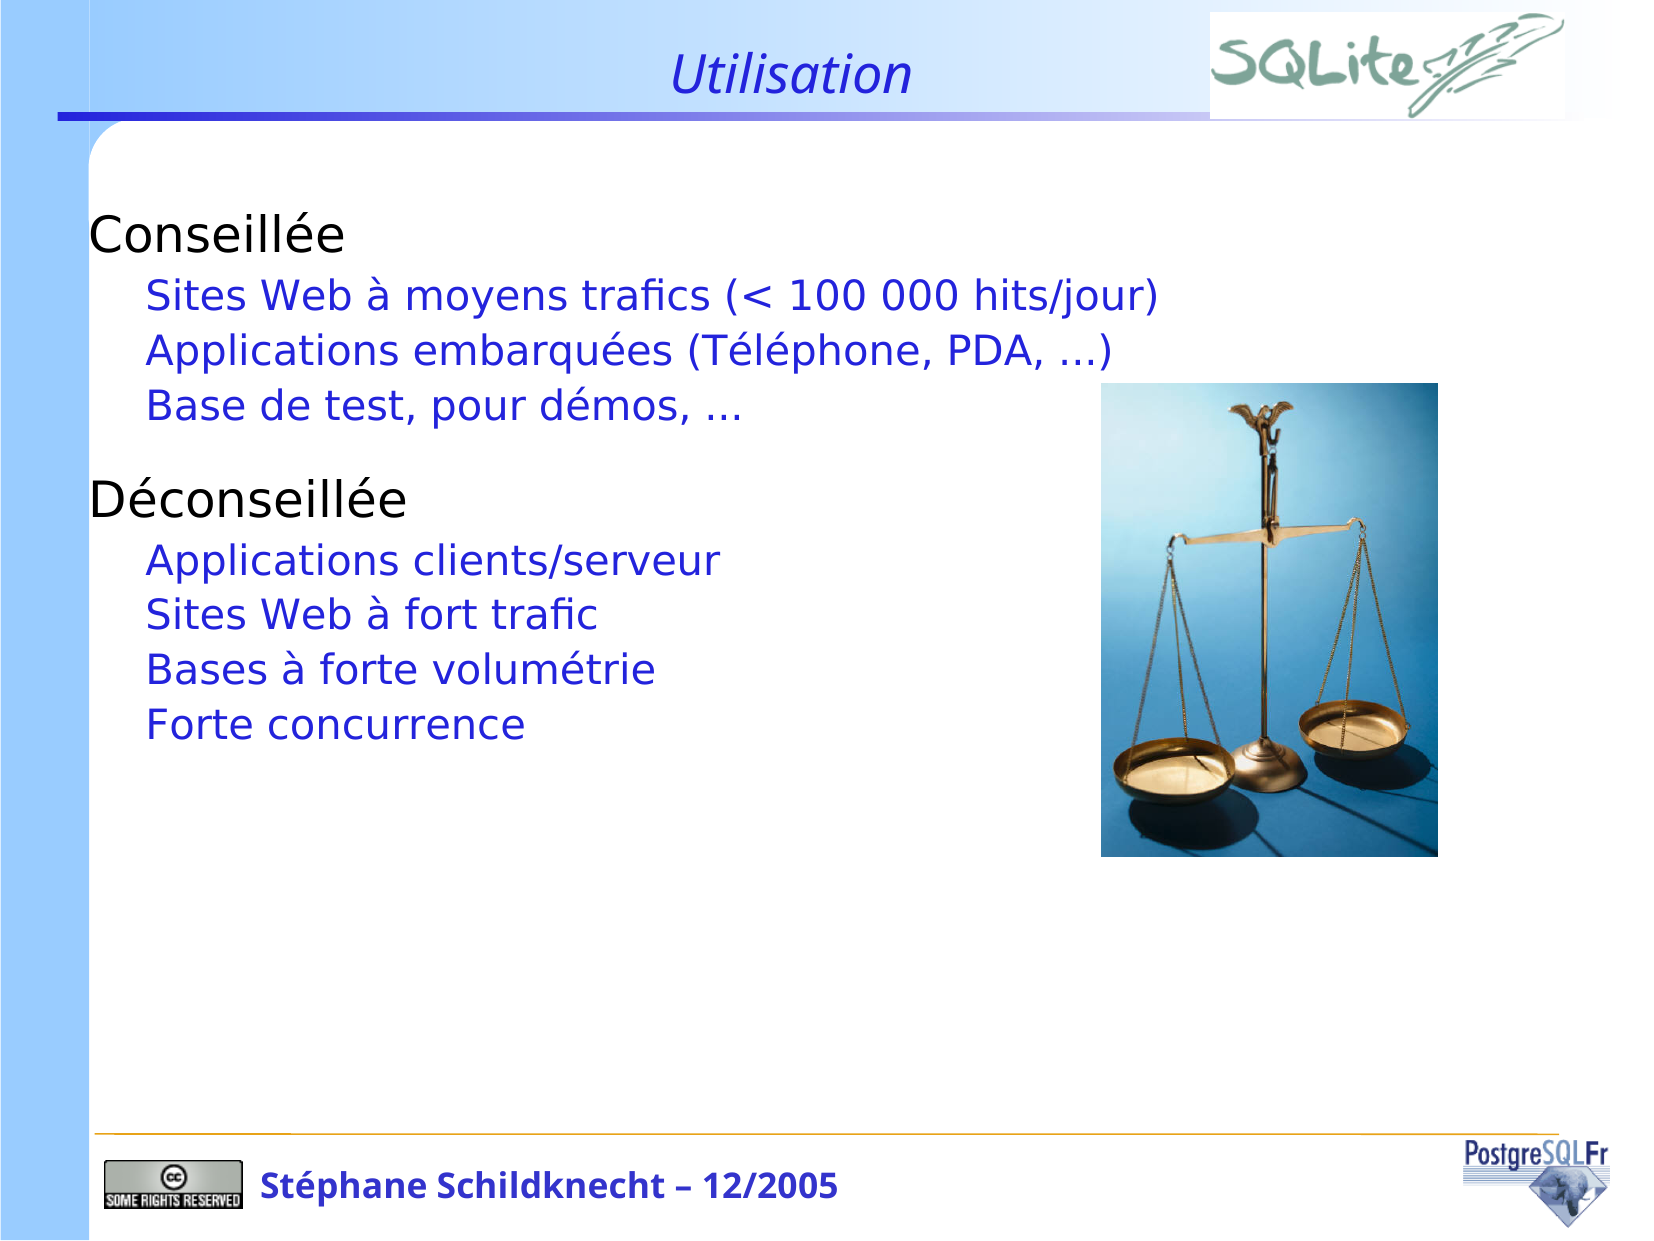

# Utilisation
Conseillée
Sites Web à moyens trafics (< 100 000 hits/jour)
Applications embarquées (Téléphone, PDA, ...)
Base de test, pour démos, ...
Déconseillée
Applications clients/serveur
Sites Web à fort trafic
Bases à forte volumétrie
Forte concurrence